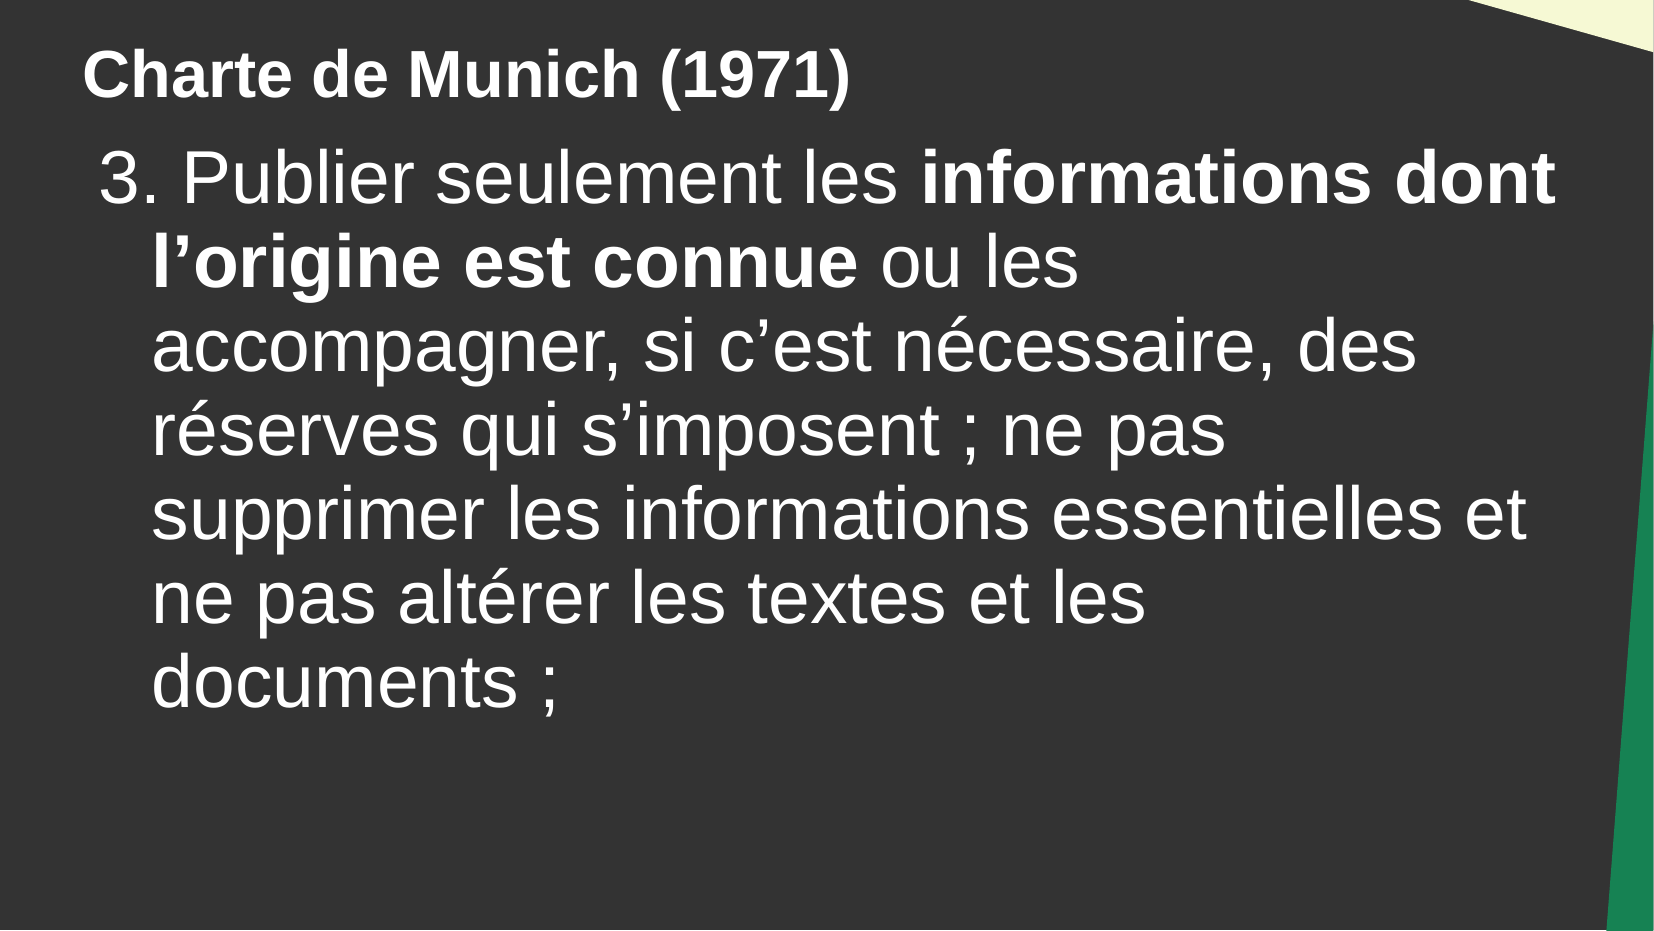

# Charte de Munich (1971)
 Publier seulement les informations dont l’origine est connue ou les accompagner, si c’est nécessaire, des réserves qui s’imposent ; ne pas supprimer les informations essentielles et ne pas altérer les textes et les documents ;